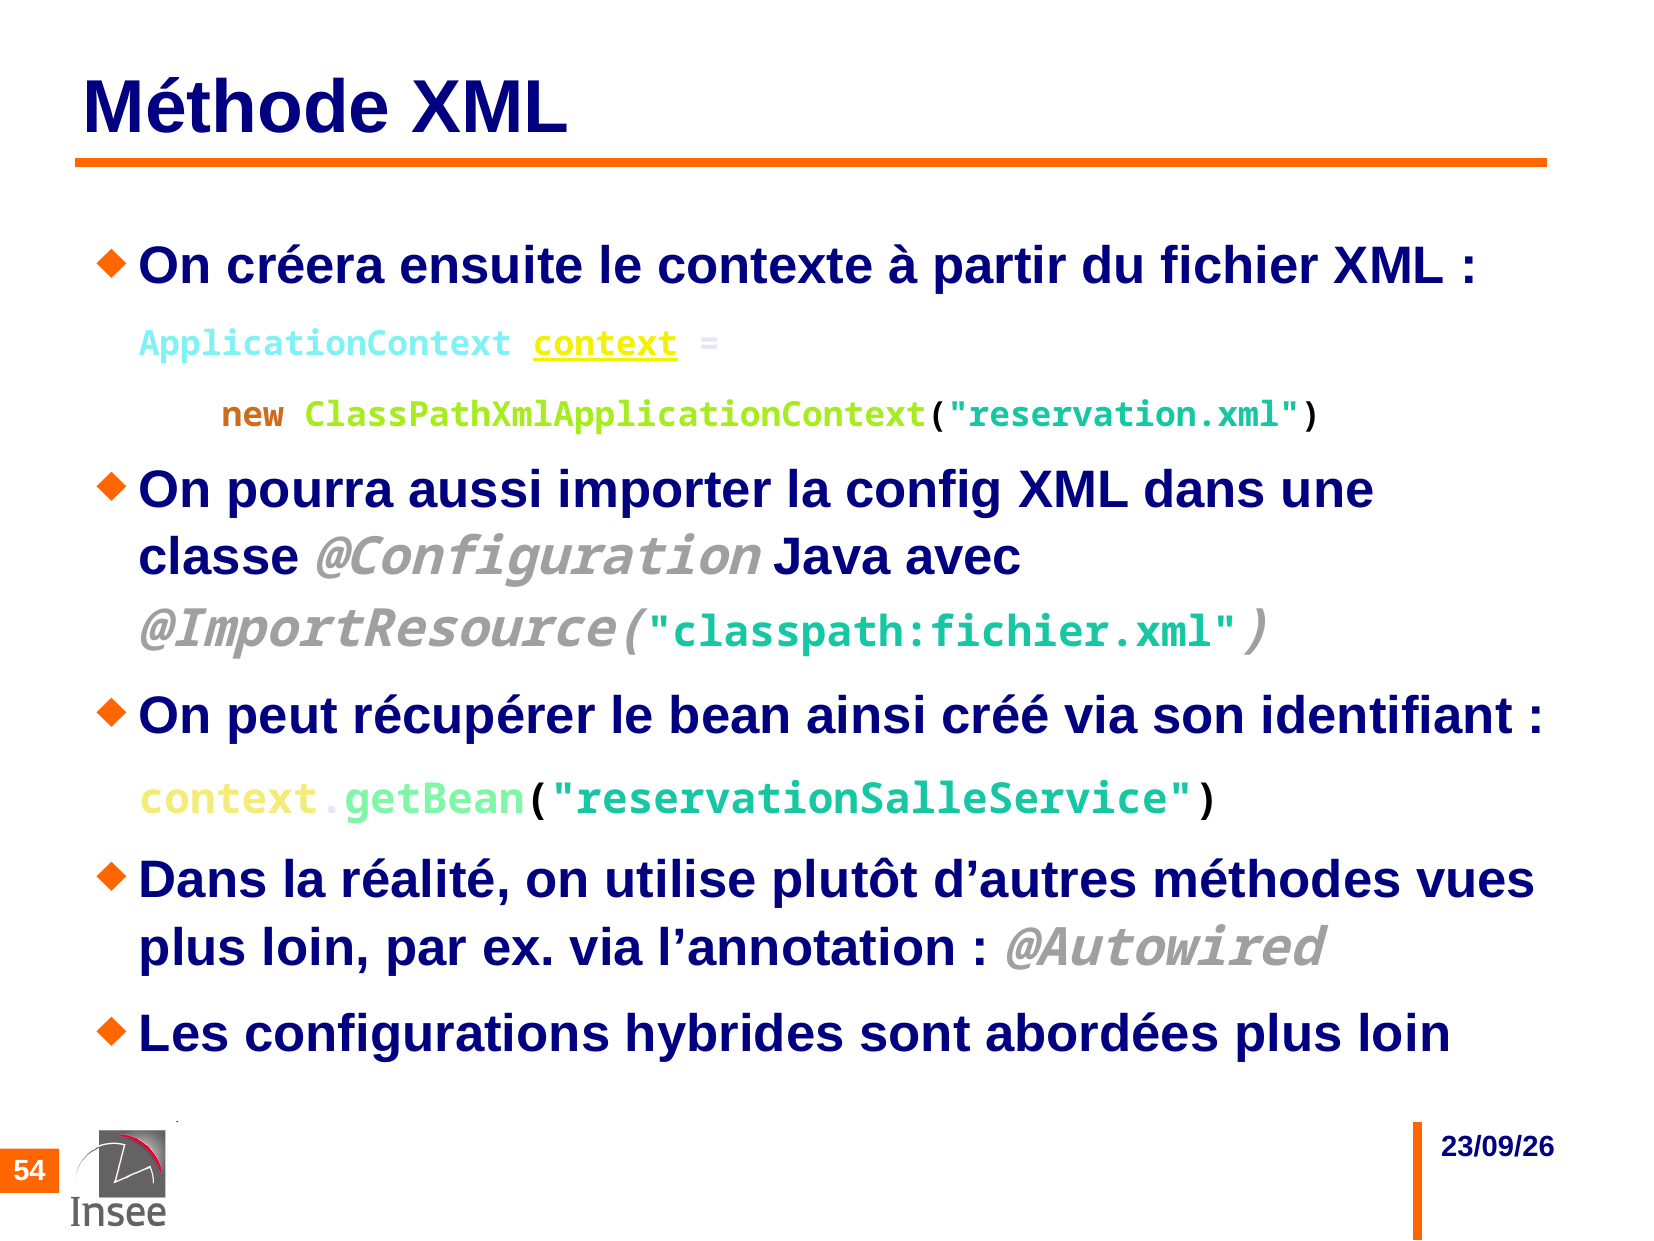

# Méthode XML
On créera ensuite le contexte à partir du fichier XML :
ApplicationContext context =
 new ClassPathXmlApplicationContext("reservation.xml")
On pourra aussi importer la config XML dans une classe @Configuration Java avec @ImportResource("classpath:fichier.xml")
On peut récupérer le bean ainsi créé via son identifiant :
context.getBean("reservationSalleService")
Dans la réalité, on utilise plutôt d’autres méthodes vues plus loin, par ex. via l’annotation : @Autowired
Les configurations hybrides sont abordées plus loin
54